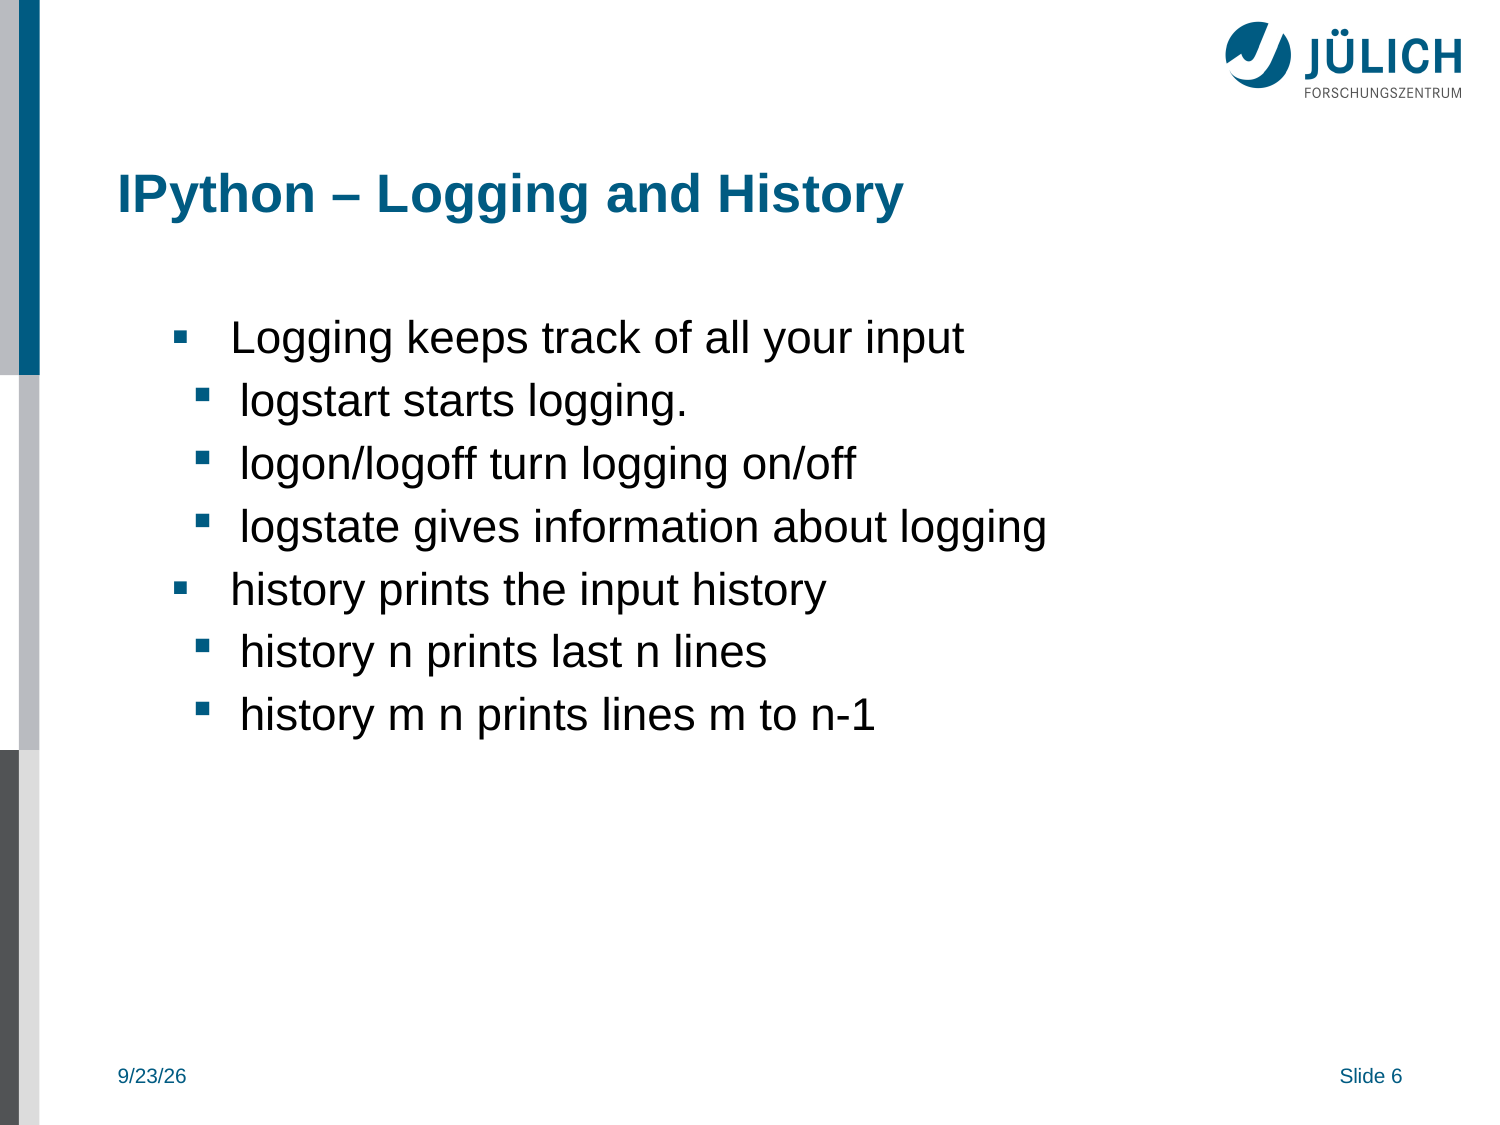

# IPython – Logging and History
Logging keeps track of all your input
logstart starts logging.
logon/logoff turn logging on/off
logstate gives information about logging
history prints the input history
history n prints last n lines
history m n prints lines m to n-1